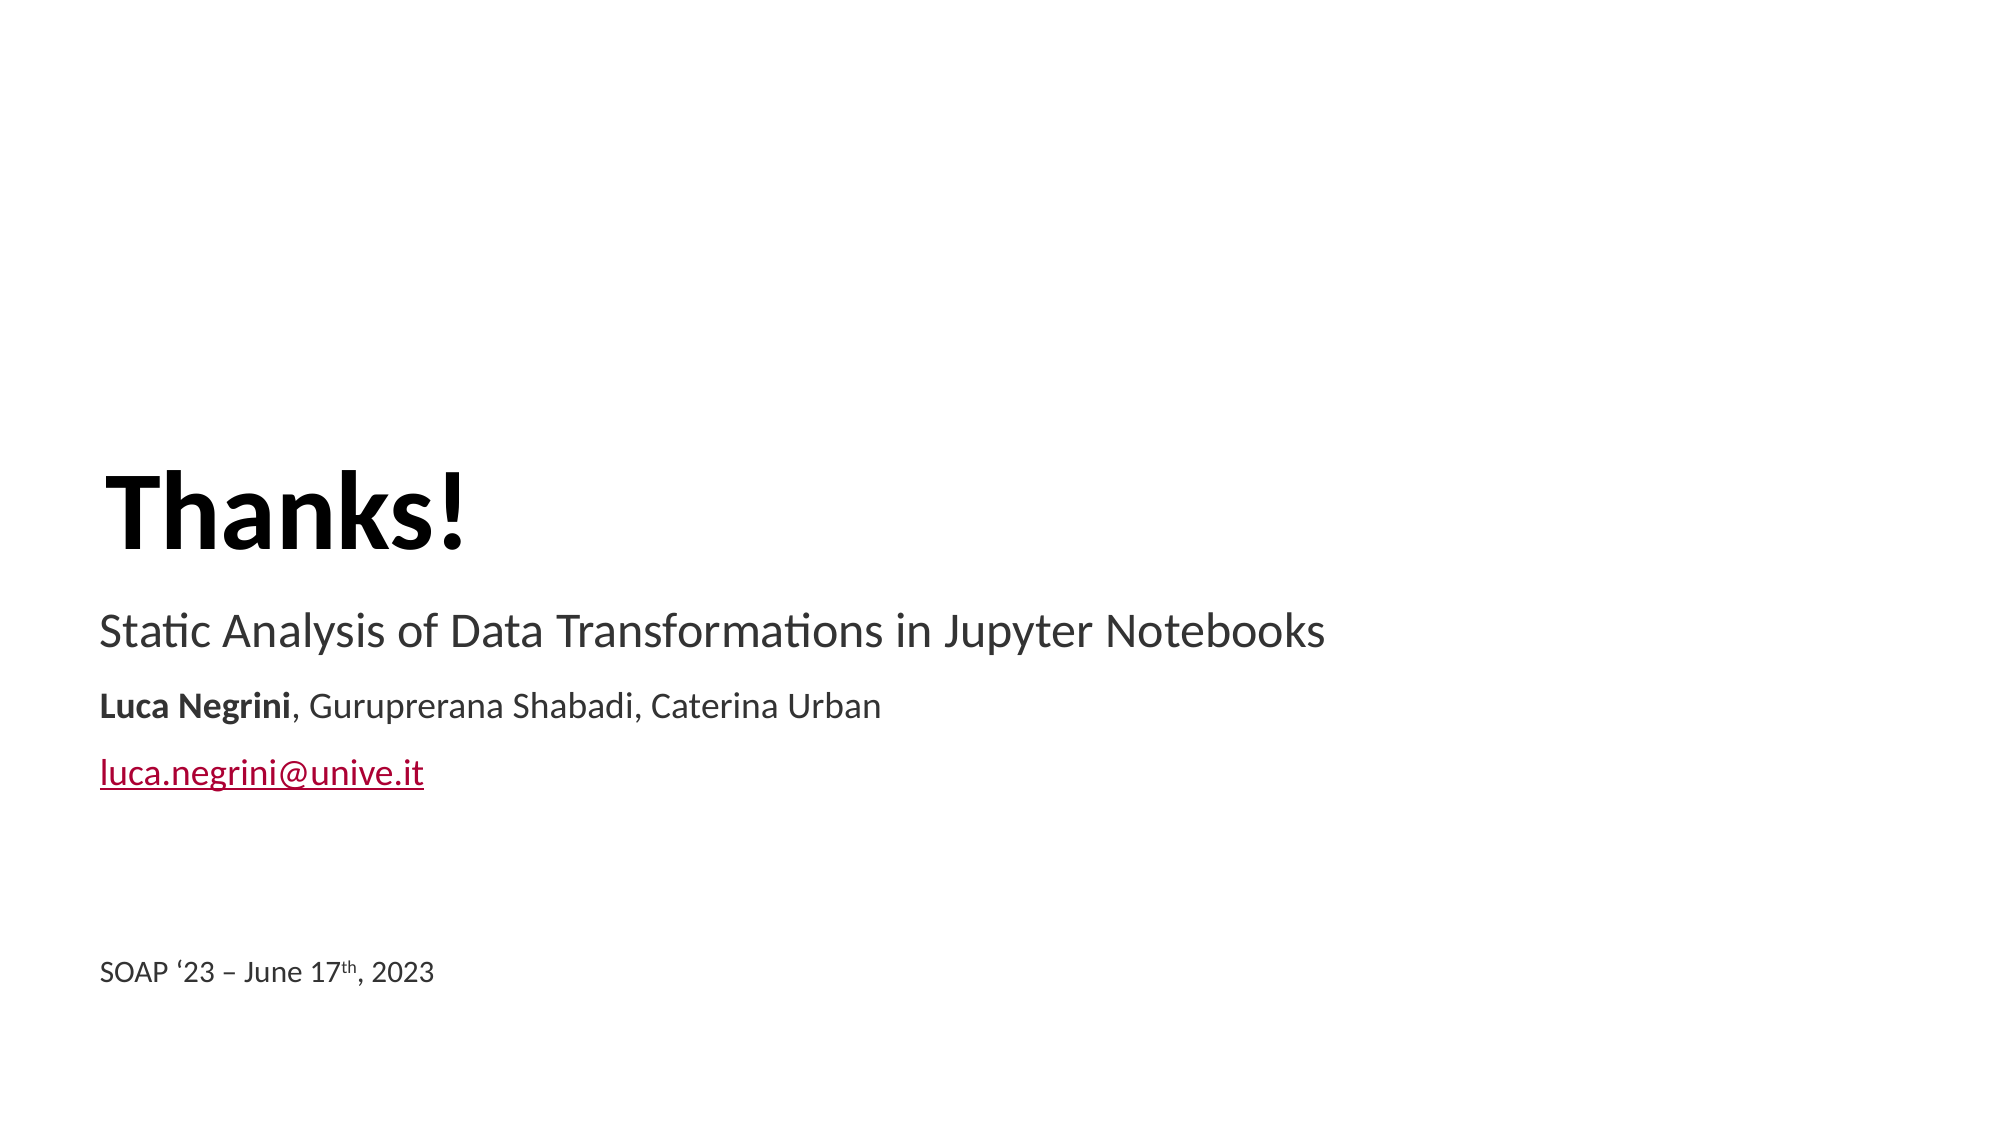

# Thanks!
Static Analysis of Data Transformations in Jupyter Notebooks
Luca Negrini, Guruprerana Shabadi, Caterina Urban
luca.negrini@unive.it
SOAP ‘23 – June 17th, 2023